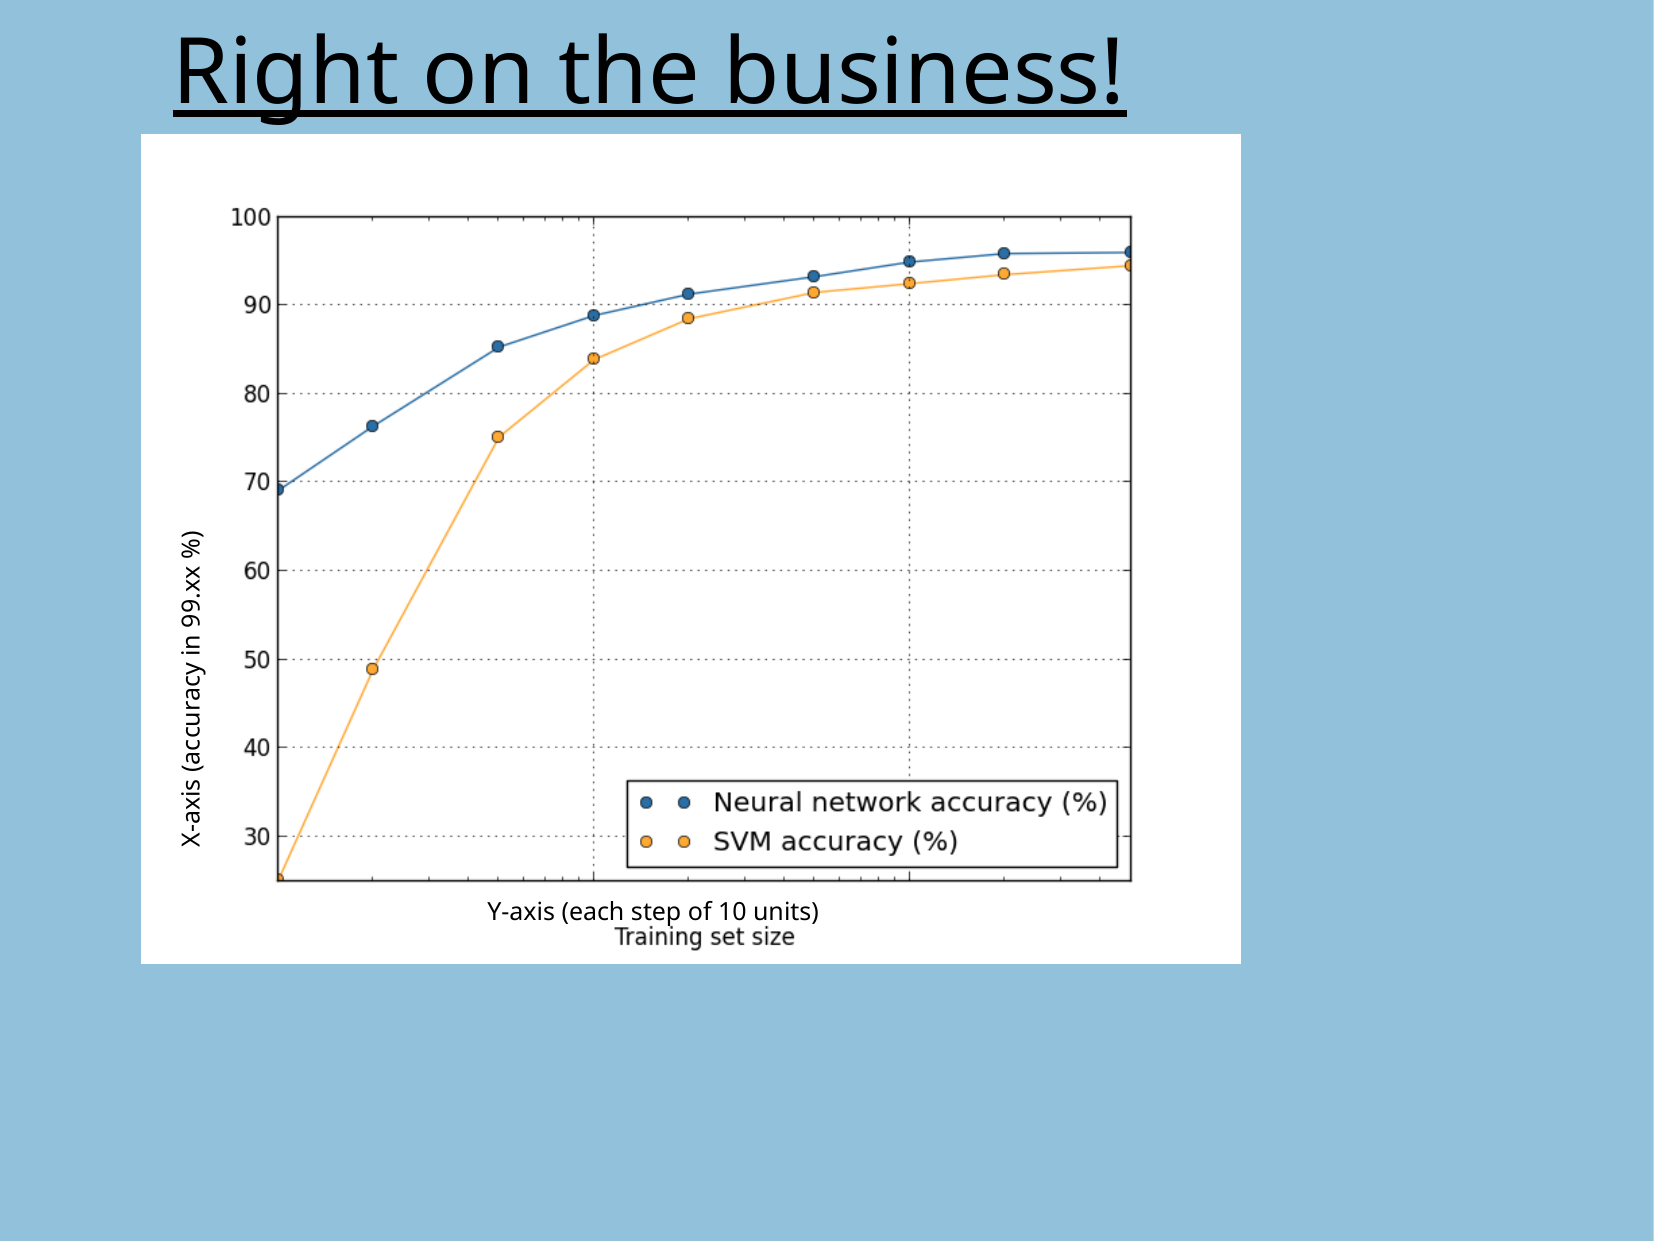

# Right on the business!
X-axis (accuracy in 99.xx %)
Y-axis (each step of 10 units)